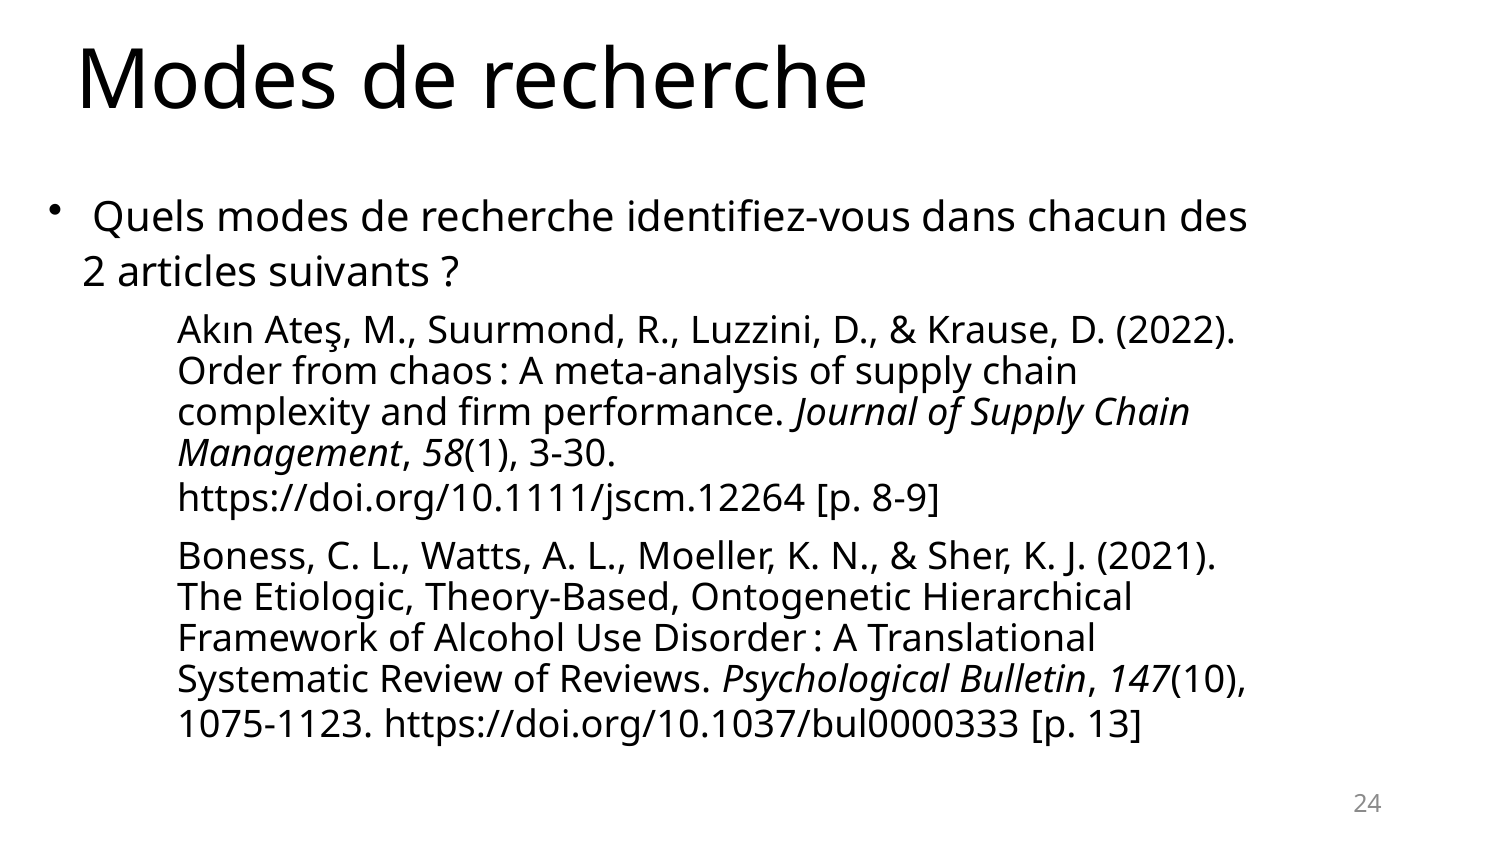

# Modes de recherche
 Quels modes de recherche identifiez-vous dans chacun des 2 articles suivants ?
Akın Ateş, M., Suurmond, R., Luzzini, D., & Krause, D. (2022). Order from chaos : A meta-analysis of supply chain complexity and firm performance. Journal of Supply Chain Management, 58(1), 3‑30. https://doi.org/10.1111/jscm.12264 [p. 8-9]
Boness, C. L., Watts, A. L., Moeller, K. N., & Sher, K. J. (2021). The Etiologic, Theory-Based, Ontogenetic Hierarchical Framework of Alcohol Use Disorder : A Translational Systematic Review of Reviews. Psychological Bulletin, 147(10), 1075‑1123. https://doi.org/10.1037/bul0000333 [p. 13]
24